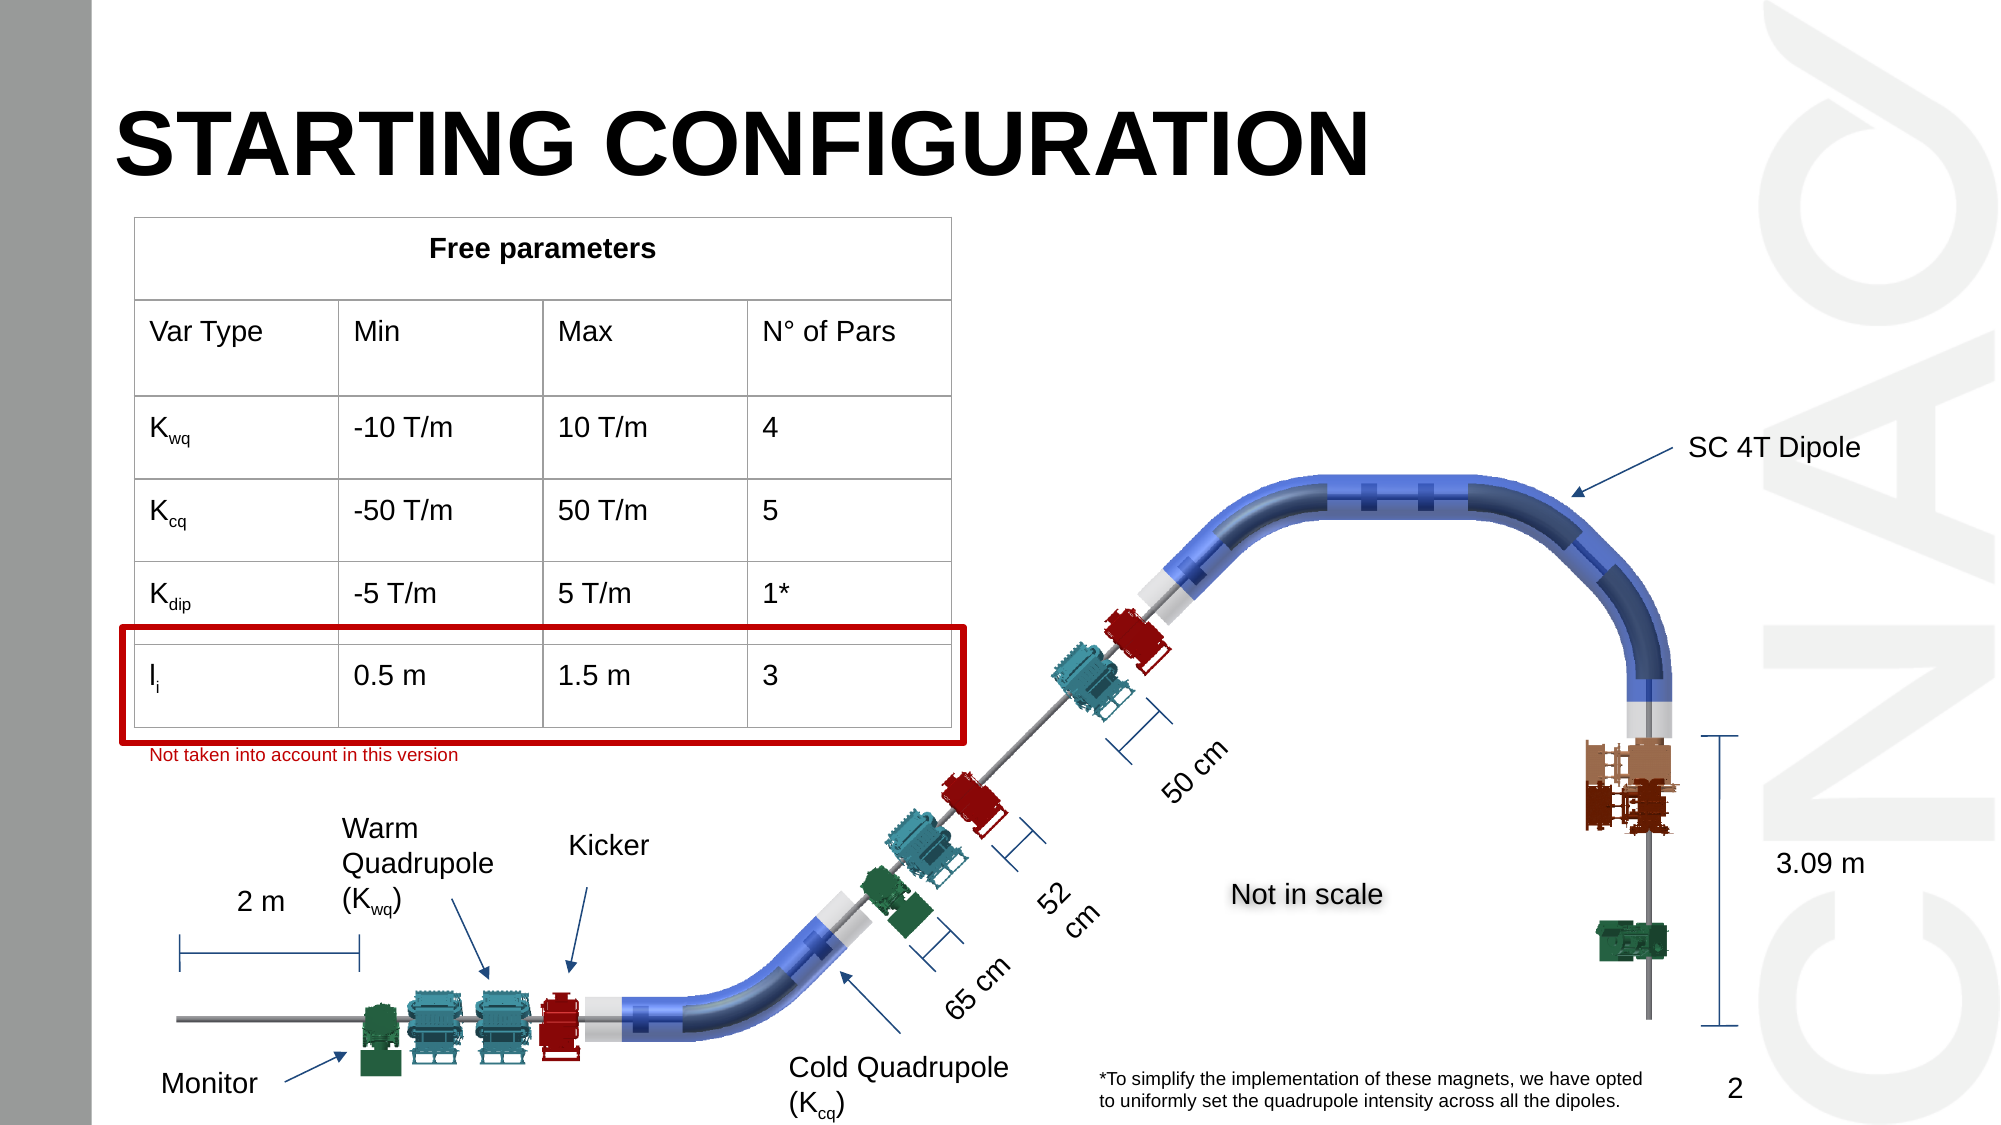

# STARTING CONFIGURATION
| Free parameters | | | |
| --- | --- | --- | --- |
| Var Type | Min | Max | N° of Pars |
| Kwq | -10 T/m | 10 T/m | 4 |
| Kcq | -50 T/m | 50 T/m | 5 |
| Kdip | -5 T/m | 5 T/m | 1\* |
| li | 0.5 m | 1.5 m | 3 |
SC 4T Dipole
50 cm
Warm Quadrupole (Kwq)
Kicker
3.09 m
52 cm
Not in scale
2 m
65 cm
Monitor
Not taken into account in this version
Cold Quadrupole (Kcq)
*To simplify the implementation of these magnets, we have opted to uniformly set the quadrupole intensity across all the dipoles.